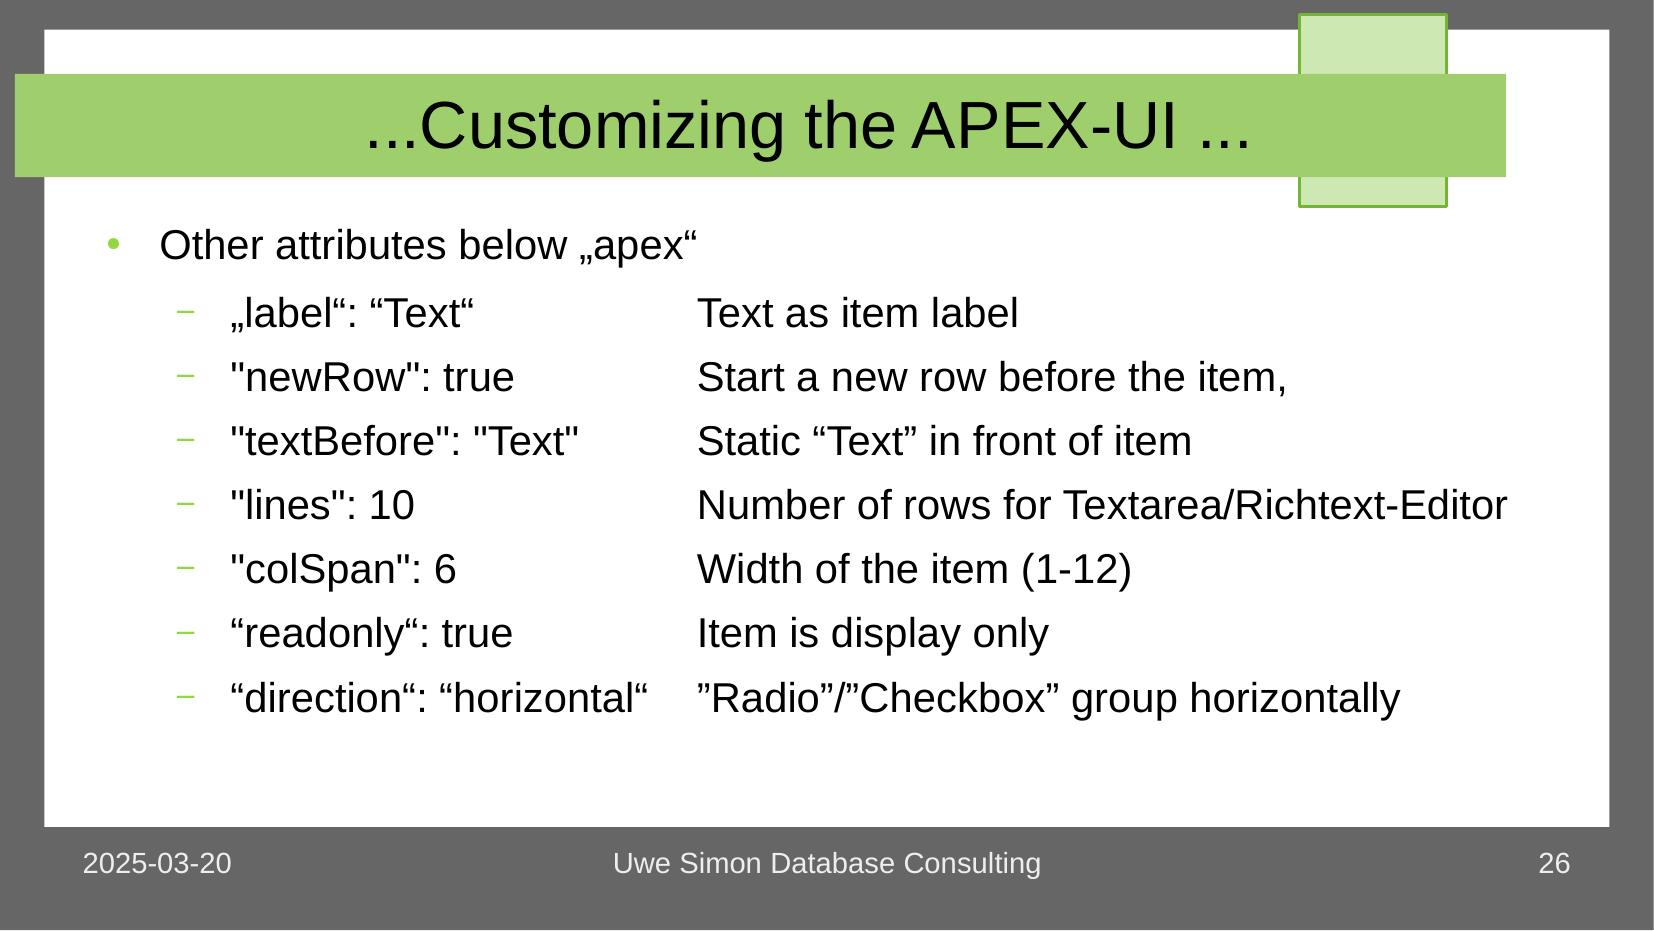

# ...Customizing the APEX-UI ...
Other attributes below „apex“
„label“: “Text“	Text as item label
"newRow": true	Start a new row before the item,
"textBefore": "Text"	Static “Text” in front of item
"lines": 10	Number of rows for Textarea/Richtext-Editor
"colSpan": 6	Width of the item (1-12)
“readonly“: true	Item is display only
“direction“: “horizontal“	”Radio”/”Checkbox” group horizontally
2024-04-24
Uwe Simon Database Consulting
26